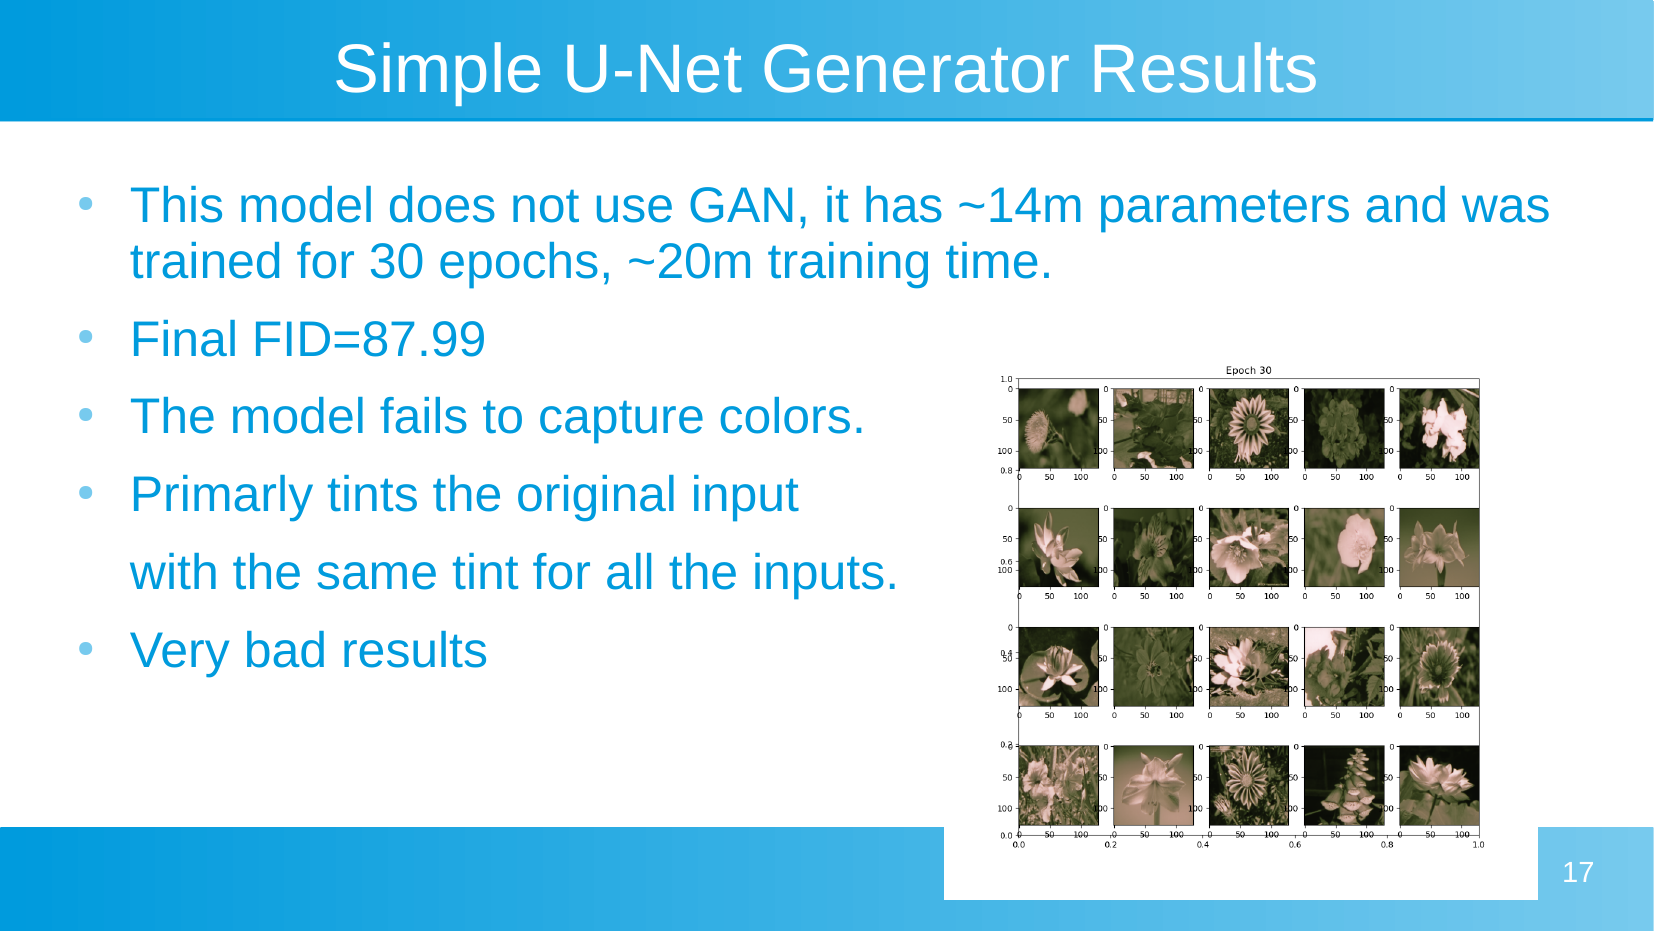

# Simple U-Net Generator Results
This model does not use GAN, it has ~14m parameters and was trained for 30 epochs, ~20m training time.
Final FID=87.99
The model fails to capture colors.
Primarly tints the original input
with the same tint for all the inputs.
Very bad results
17